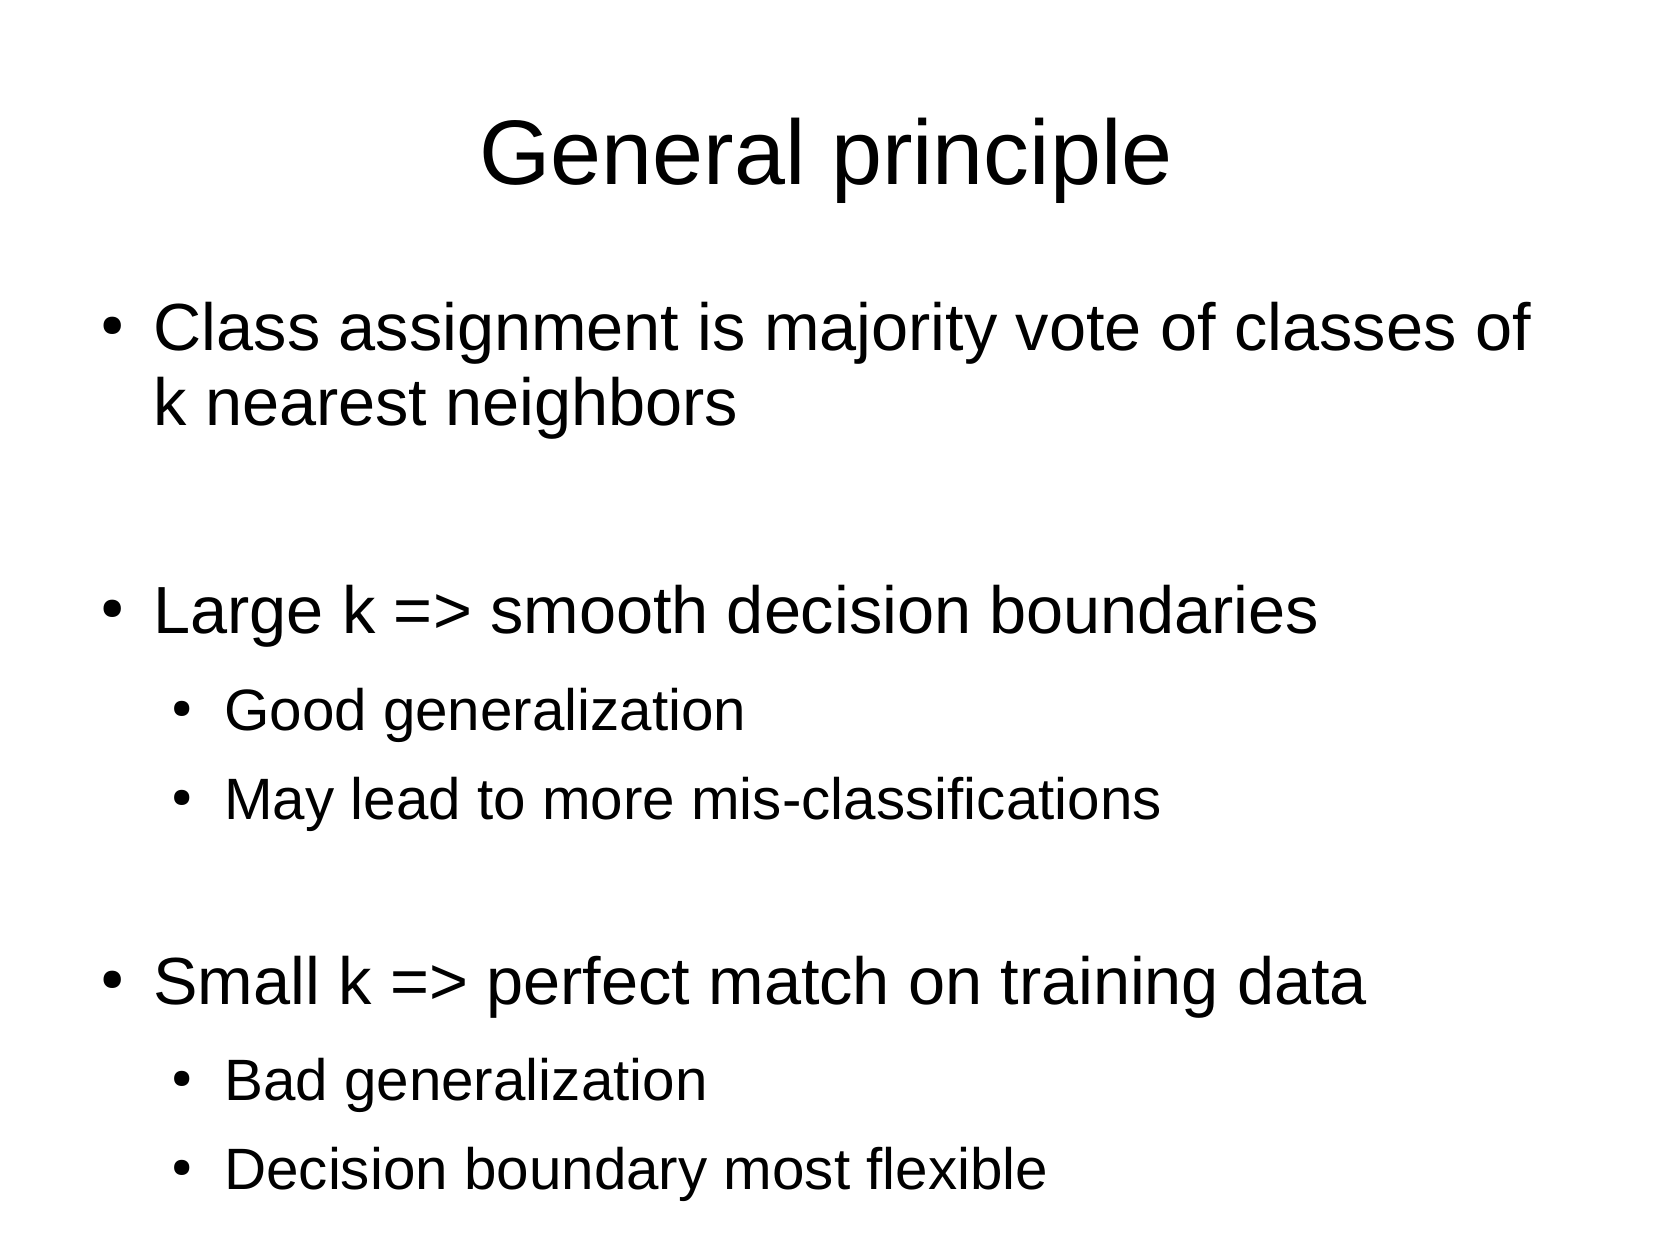

# General principle
Class assignment is majority vote of classes of k nearest neighbors
Large k => smooth decision boundaries
Good generalization
May lead to more mis-classifications
Small k => perfect match on training data
Bad generalization
Decision boundary most flexible